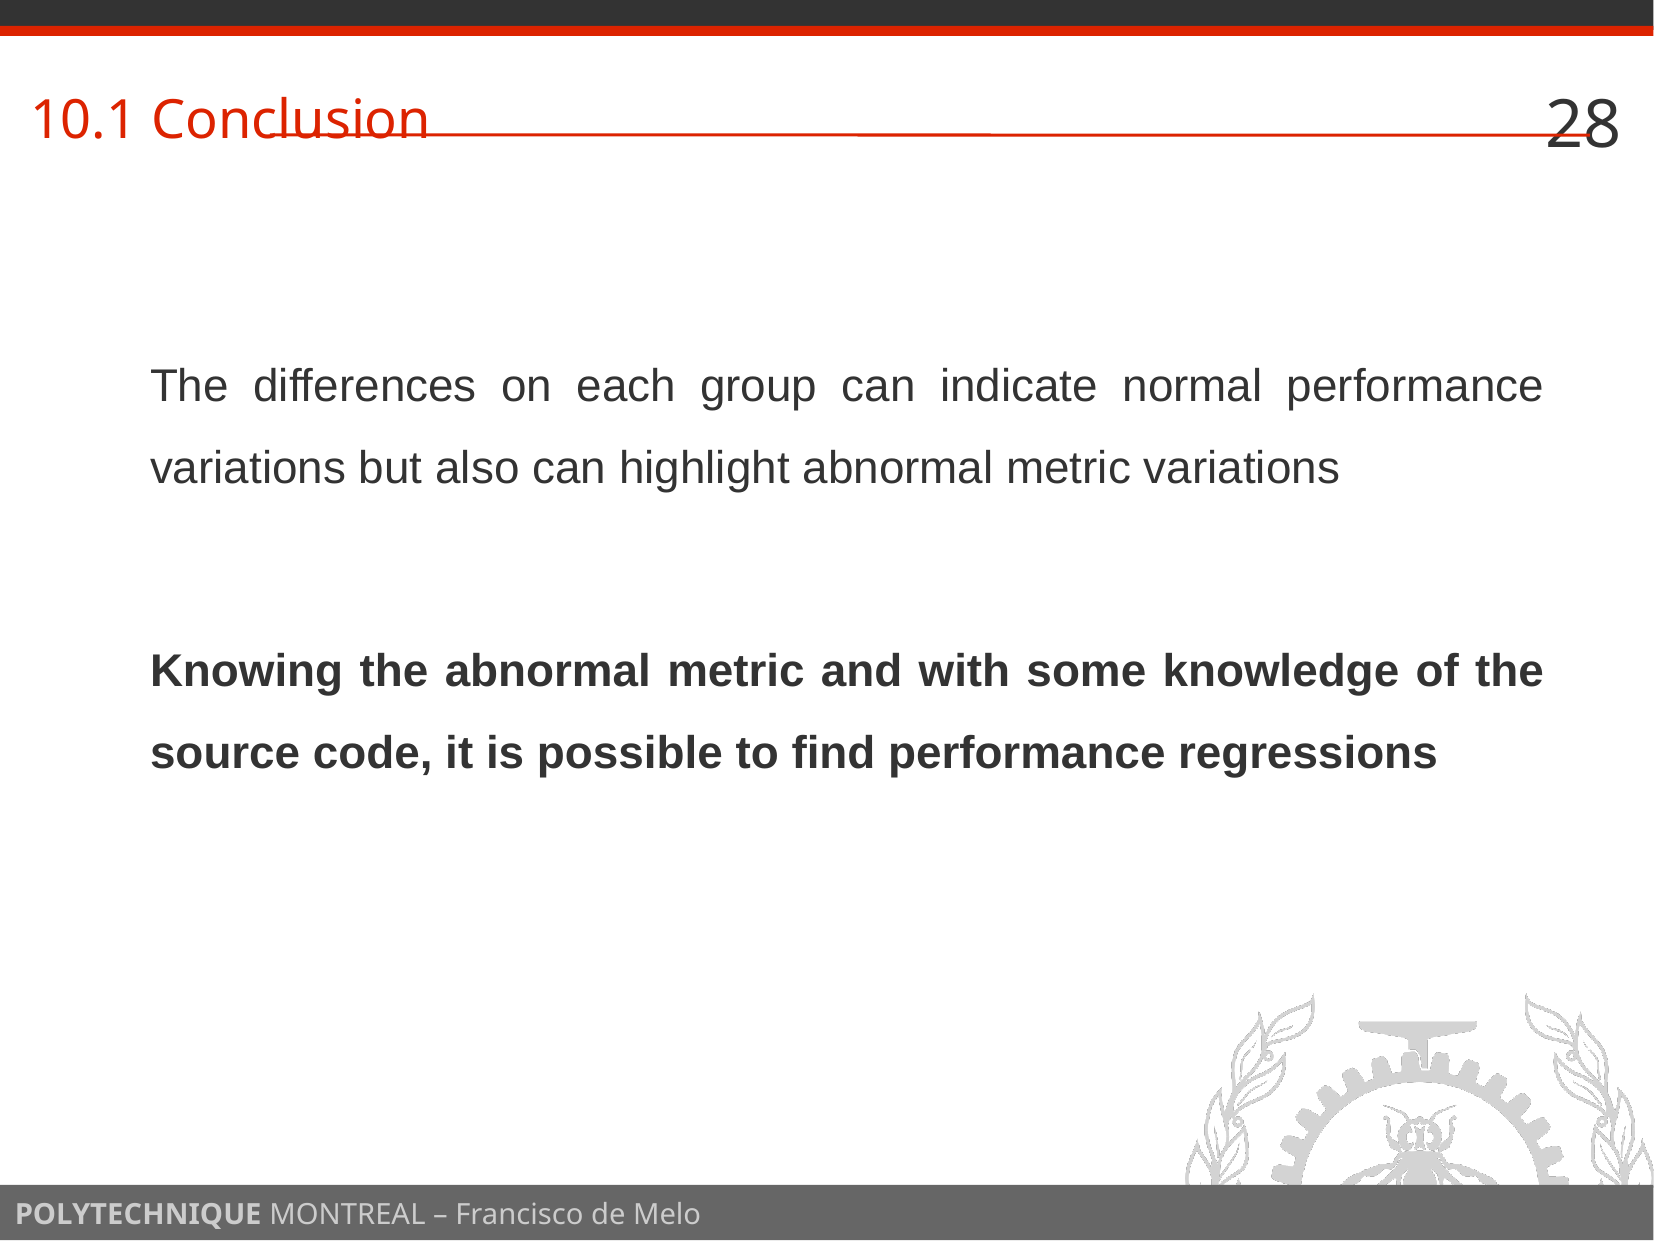

28
10.1 Conclusion
The differences on each group can indicate normal performance variations but also can highlight abnormal metric variations
Knowing the abnormal metric and with some knowledge of the source code, it is possible to find performance regressions
POLYTECHNIQUE MONTREAL – Francisco de Melo